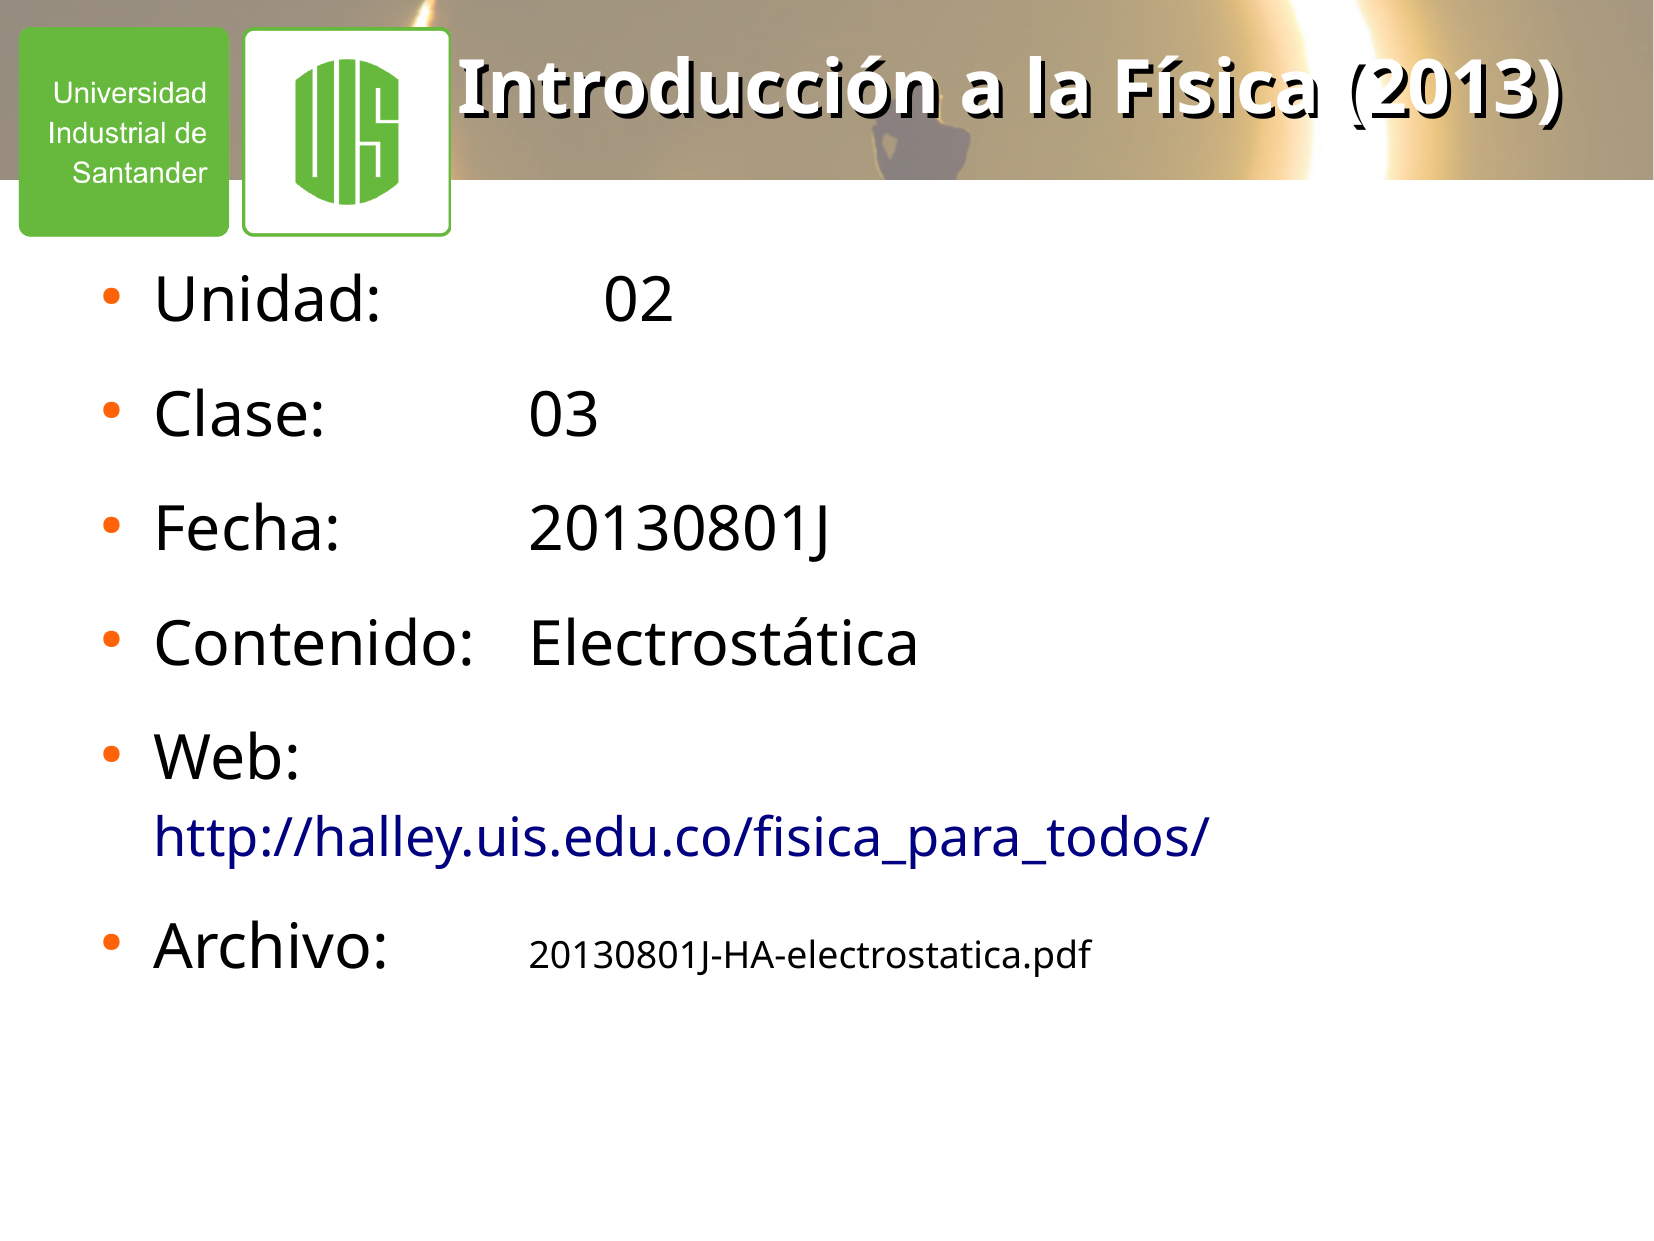

# Introducción a la Física (2013)
Unidad:			02
Clase:			03
Fecha:			20130801J
Contenido:	Electrostática
Web:				http://halley.uis.edu.co/fisica_para_todos/
Archivo:		20130801J-HA-electrostatica.pdf